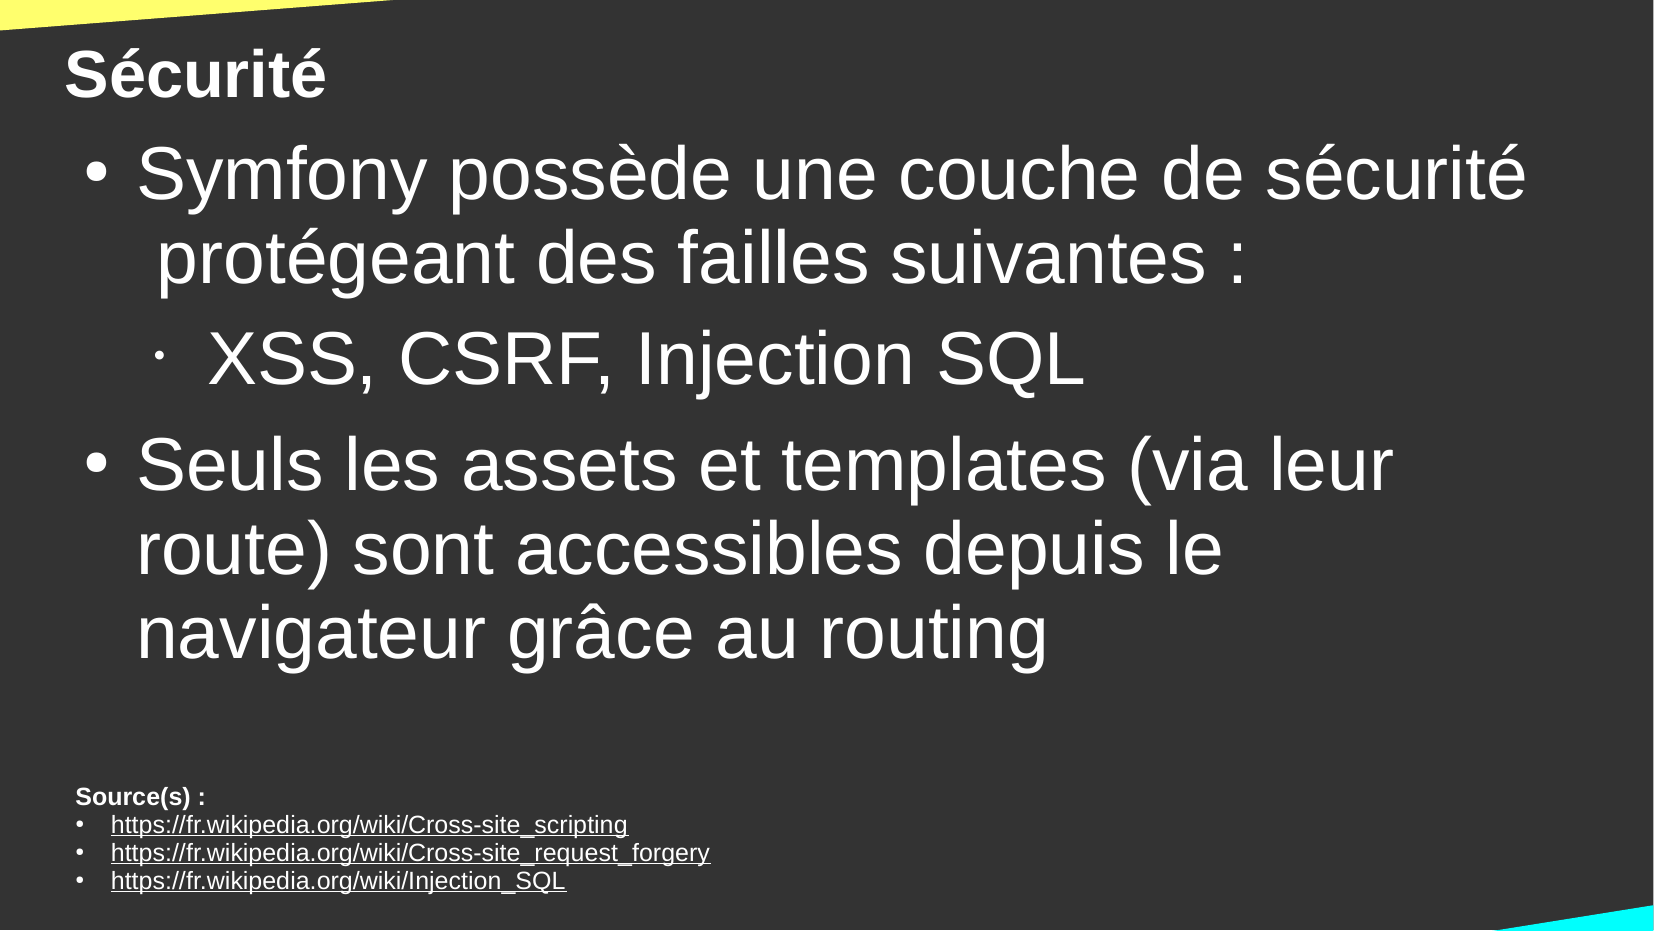

# Sécurité
Symfony possède une couche de sécurité protégeant des failles suivantes :
XSS, CSRF, Injection SQL
Seuls les assets et templates (via leur route) sont accessibles depuis le navigateur grâce au routing
Source(s) :
https://fr.wikipedia.org/wiki/Cross-site_scripting
https://fr.wikipedia.org/wiki/Cross-site_request_forgery
https://fr.wikipedia.org/wiki/Injection_SQL